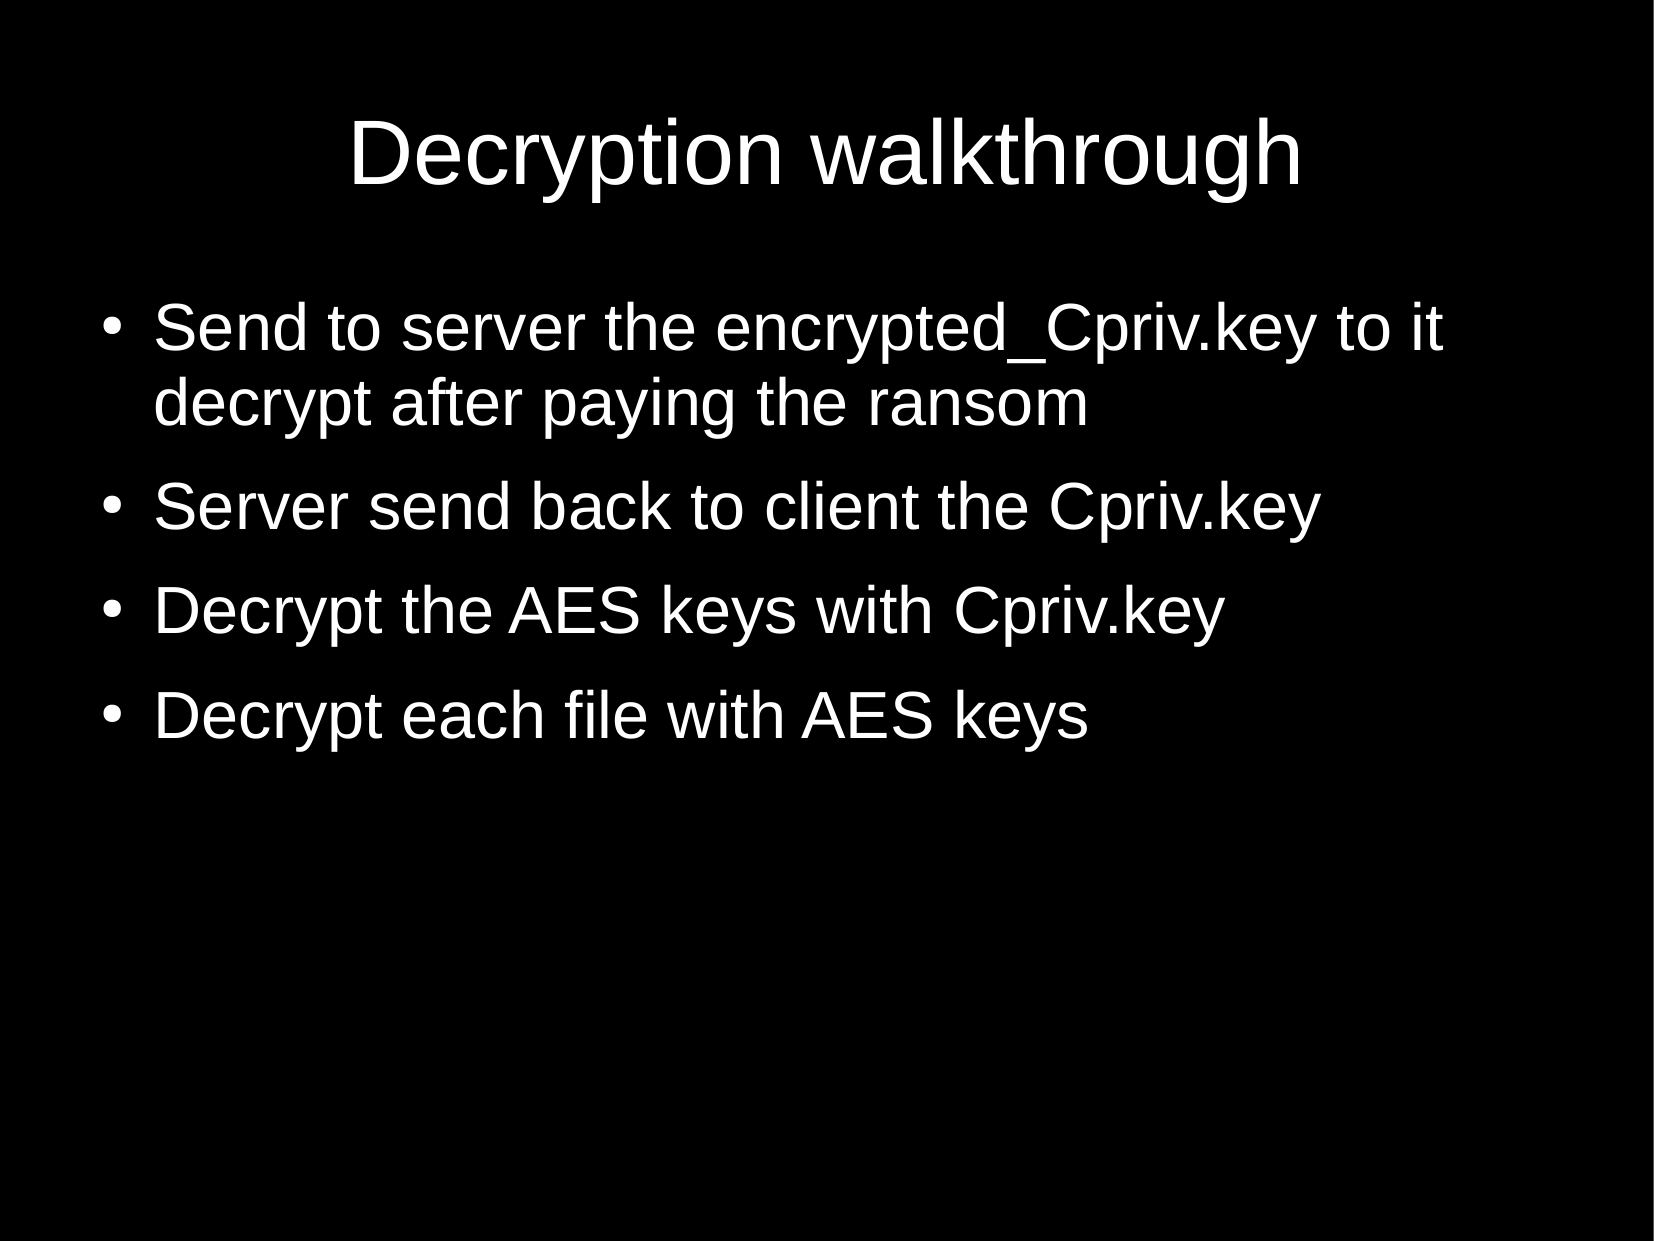

# Decryption walkthrough
Send to server the encrypted_Cpriv.key to it decrypt after paying the ransom
Server send back to client the Cpriv.key
Decrypt the AES keys with Cpriv.key
Decrypt each file with AES keys